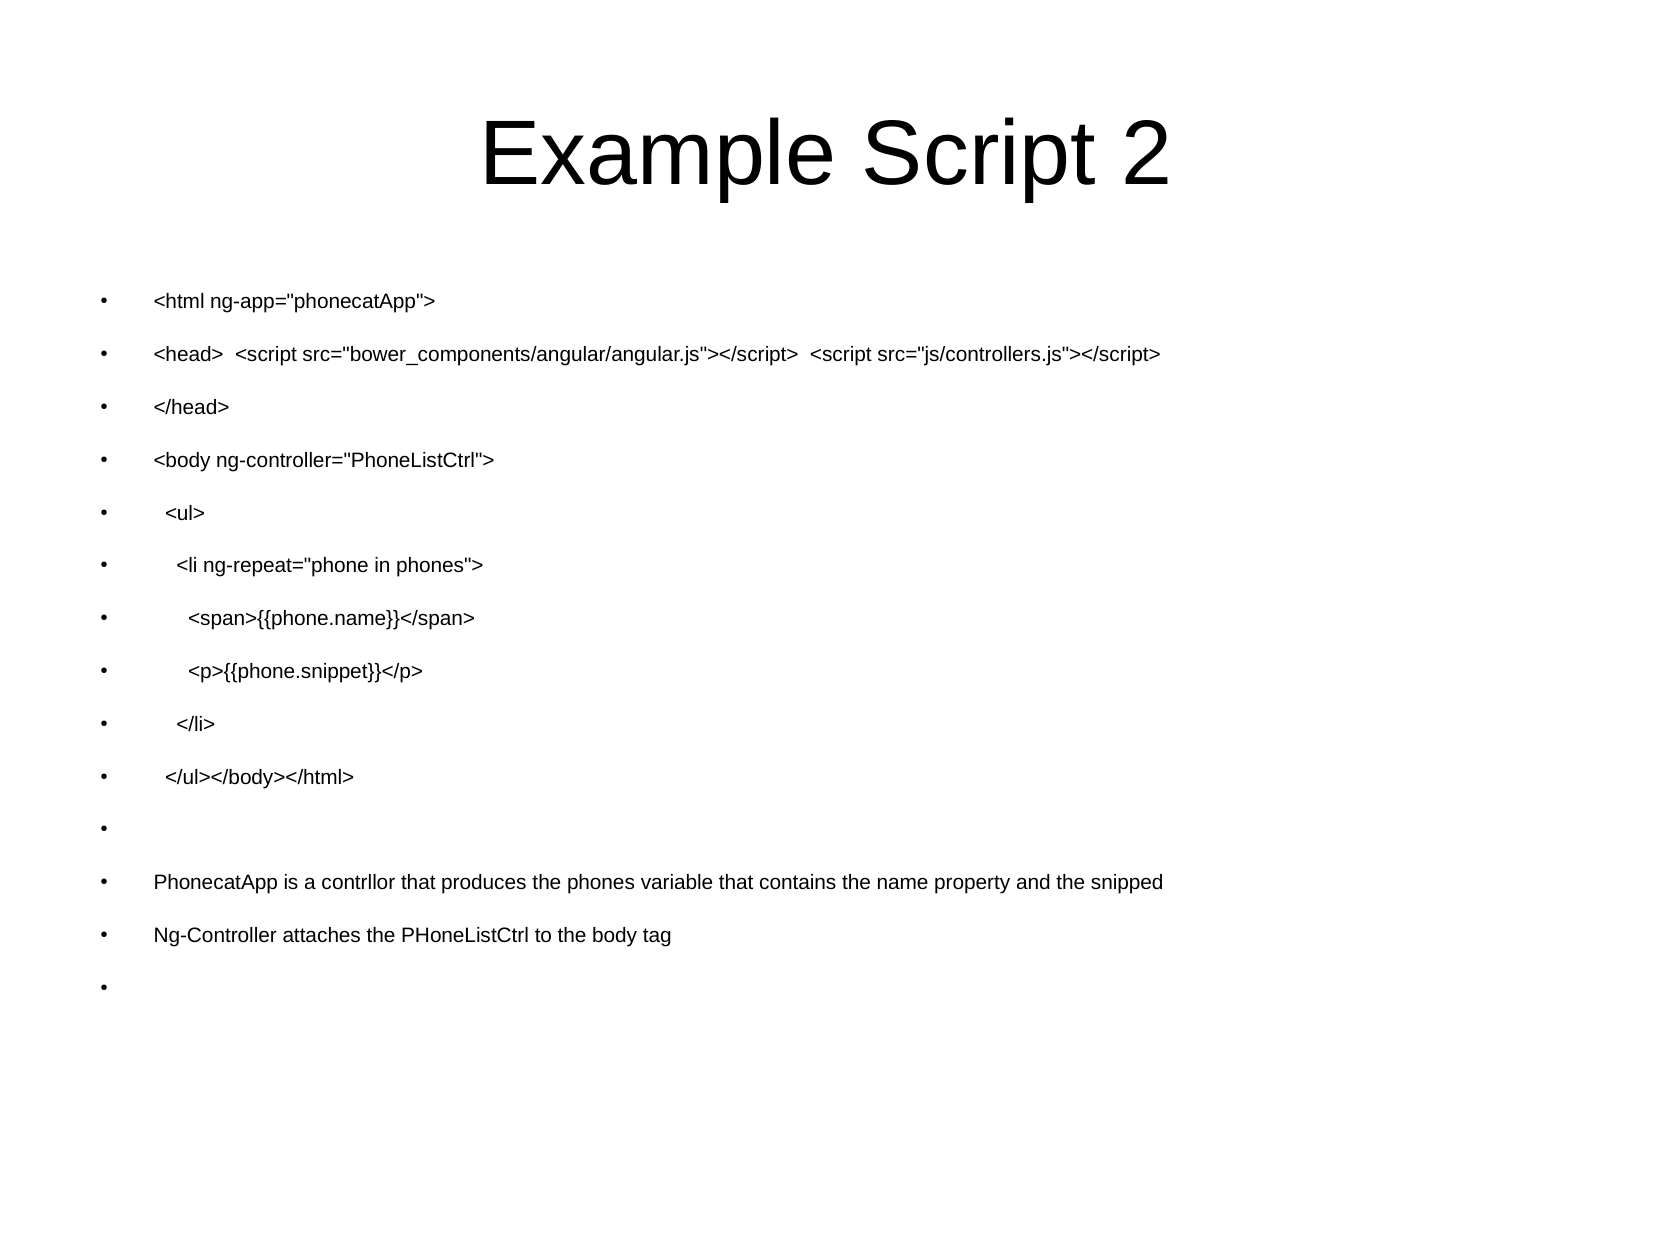

# Example Script 2
<html ng-app="phonecatApp">
<head> <script src="bower_components/angular/angular.js"></script> <script src="js/controllers.js"></script>
</head>
<body ng-controller="PhoneListCtrl">
 <ul>
 <li ng-repeat="phone in phones">
 <span>{{phone.name}}</span>
 <p>{{phone.snippet}}</p>
 </li>
 </ul></body></html>
PhonecatApp is a contrllor that produces the phones variable that contains the name property and the snipped
Ng-Controller attaches the PHoneListCtrl to the body tag